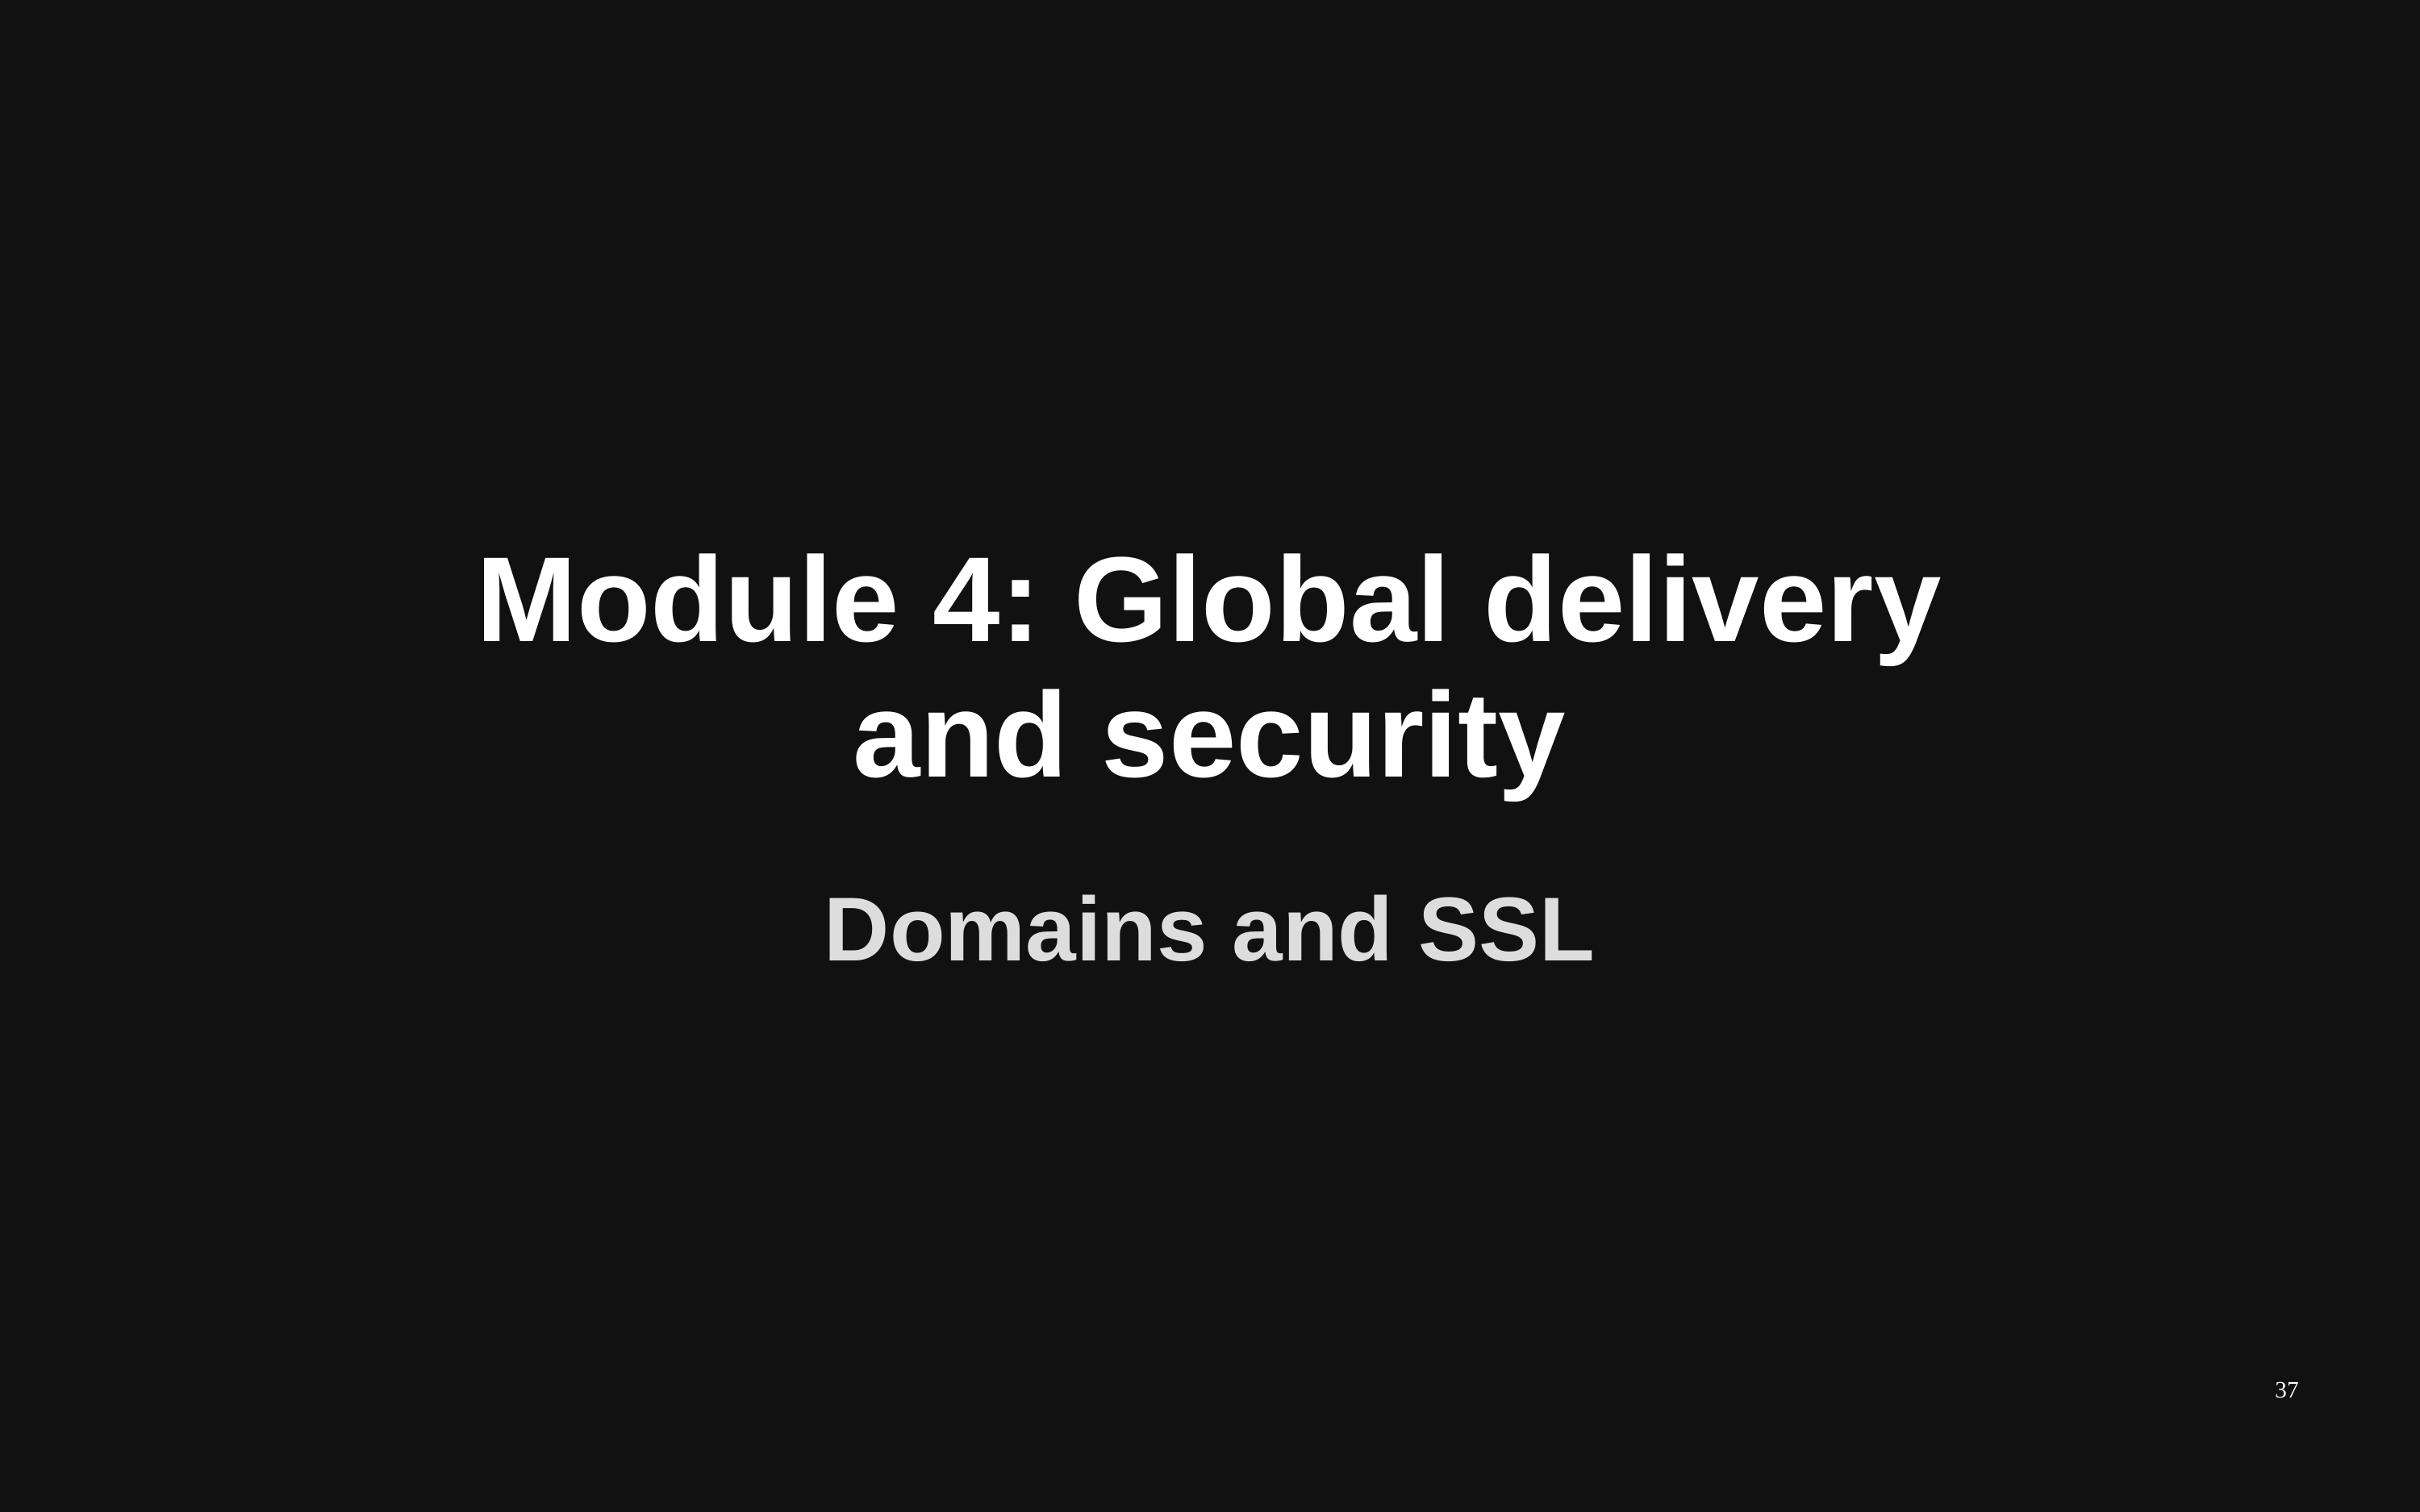

Module 4: Global delivery and security
Domains and SSL
37